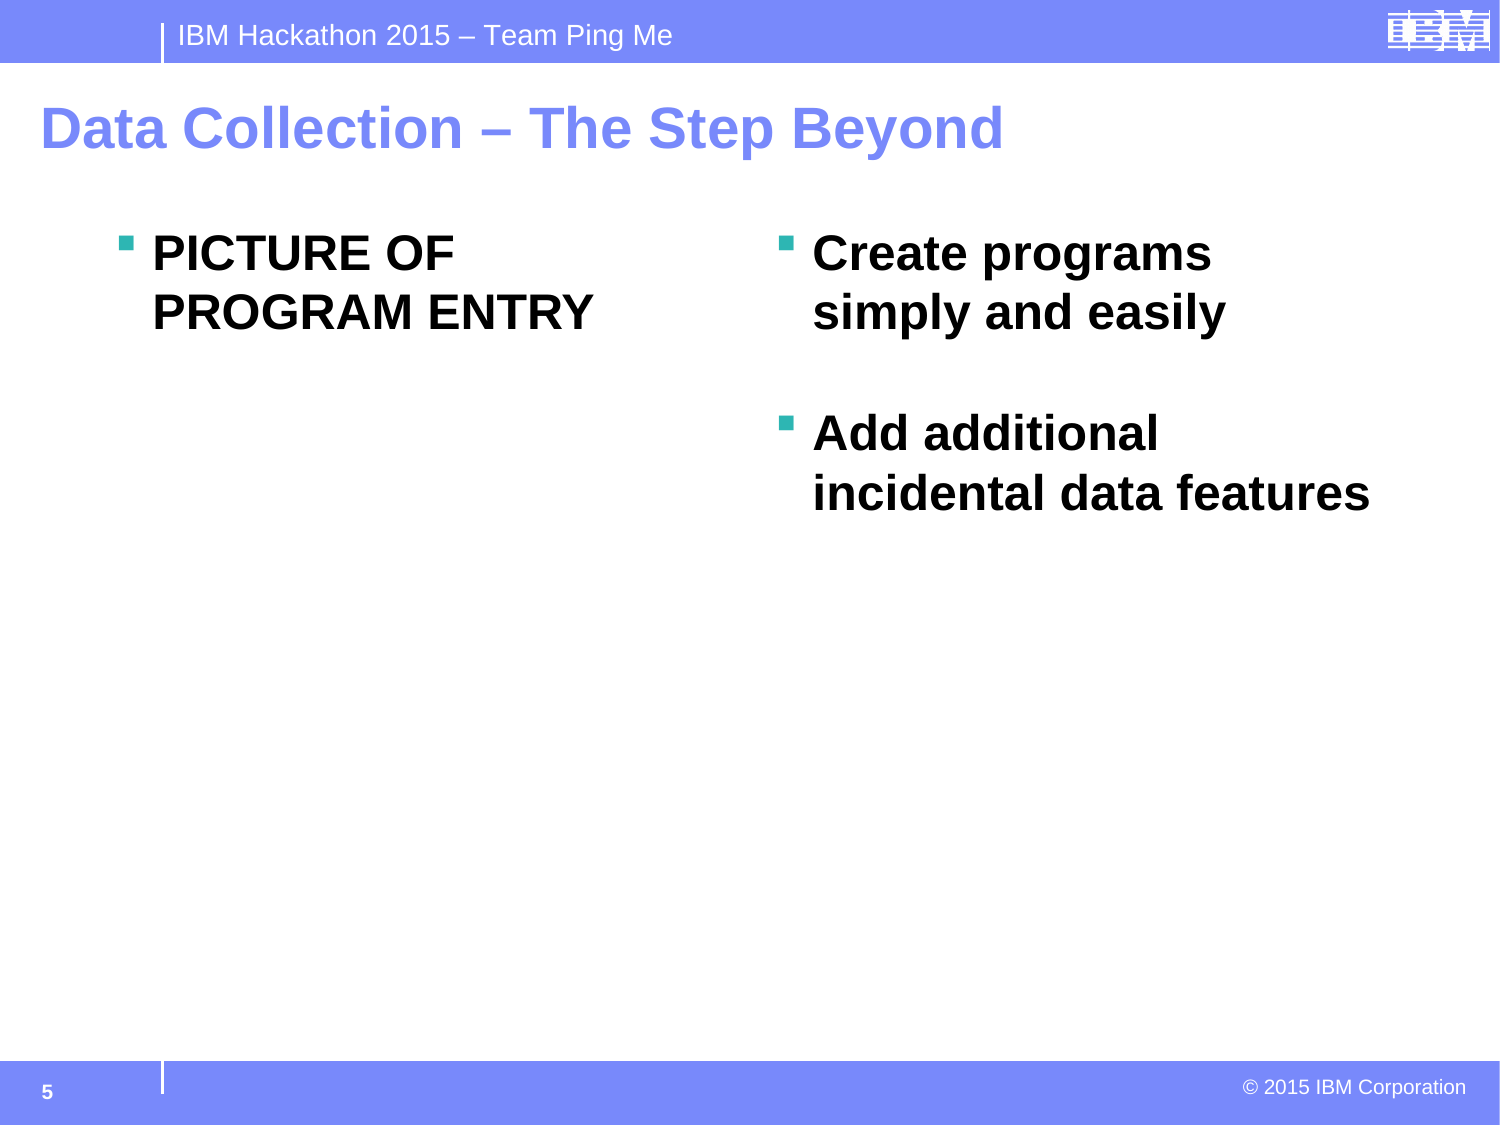

# Data Collection – The Step Beyond
PICTURE OF PROGRAM ENTRY
Create programs simply and easily
Add additional incidental data features